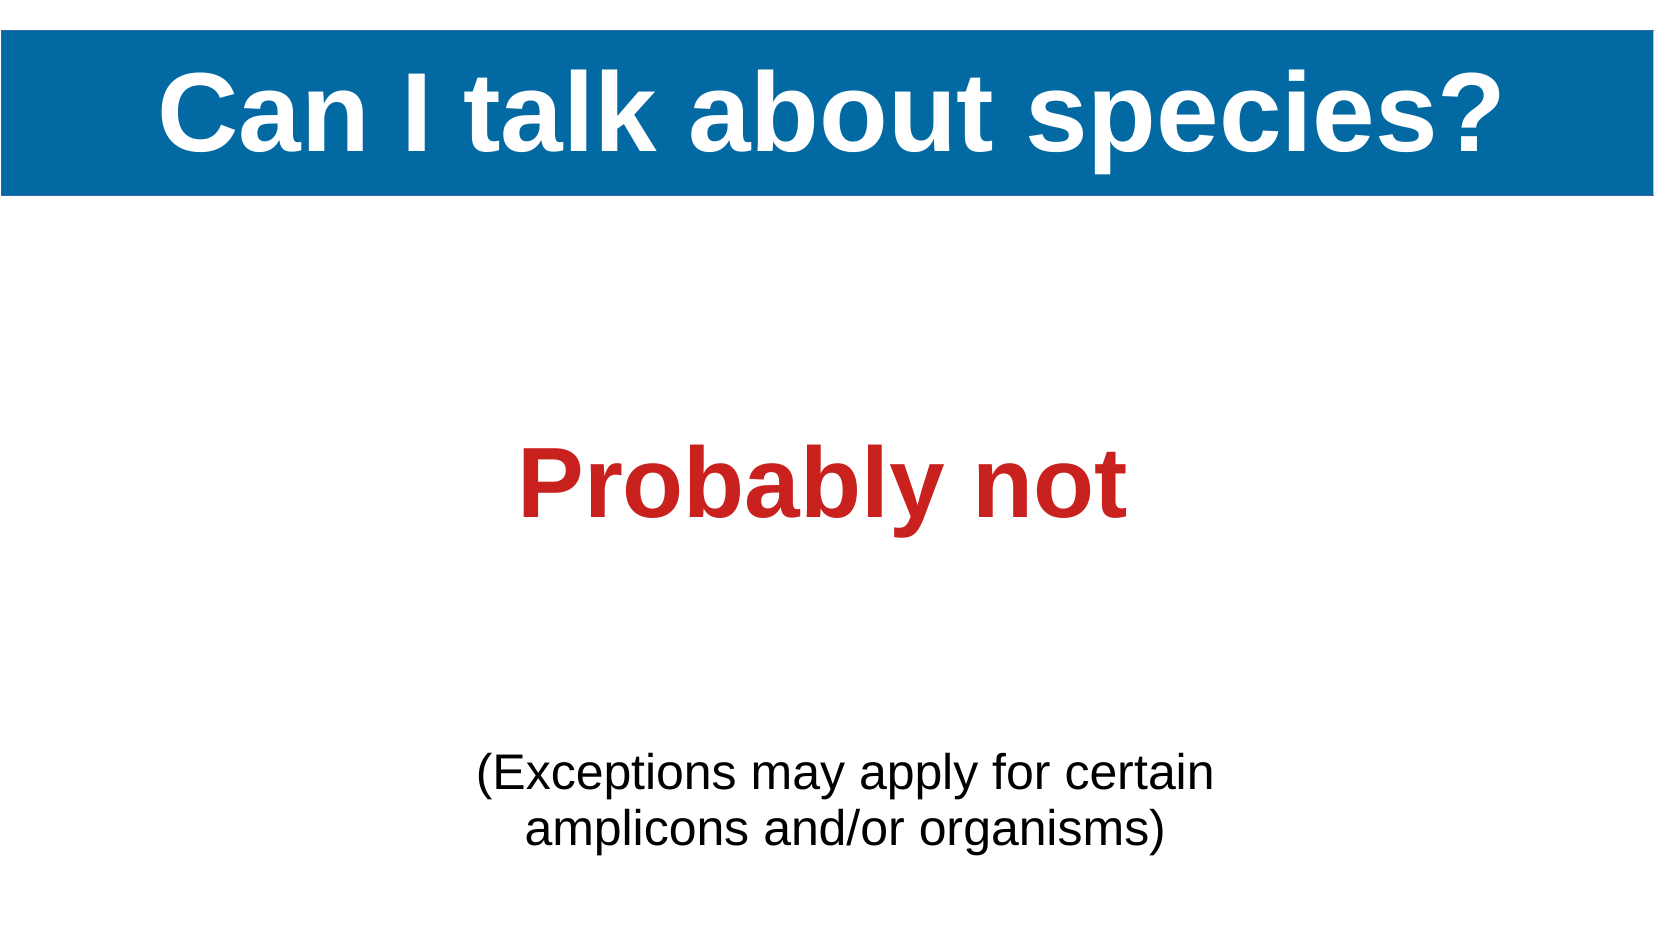

Can I talk about species?
Probably not
(Exceptions may apply for certain amplicons and/or organisms)